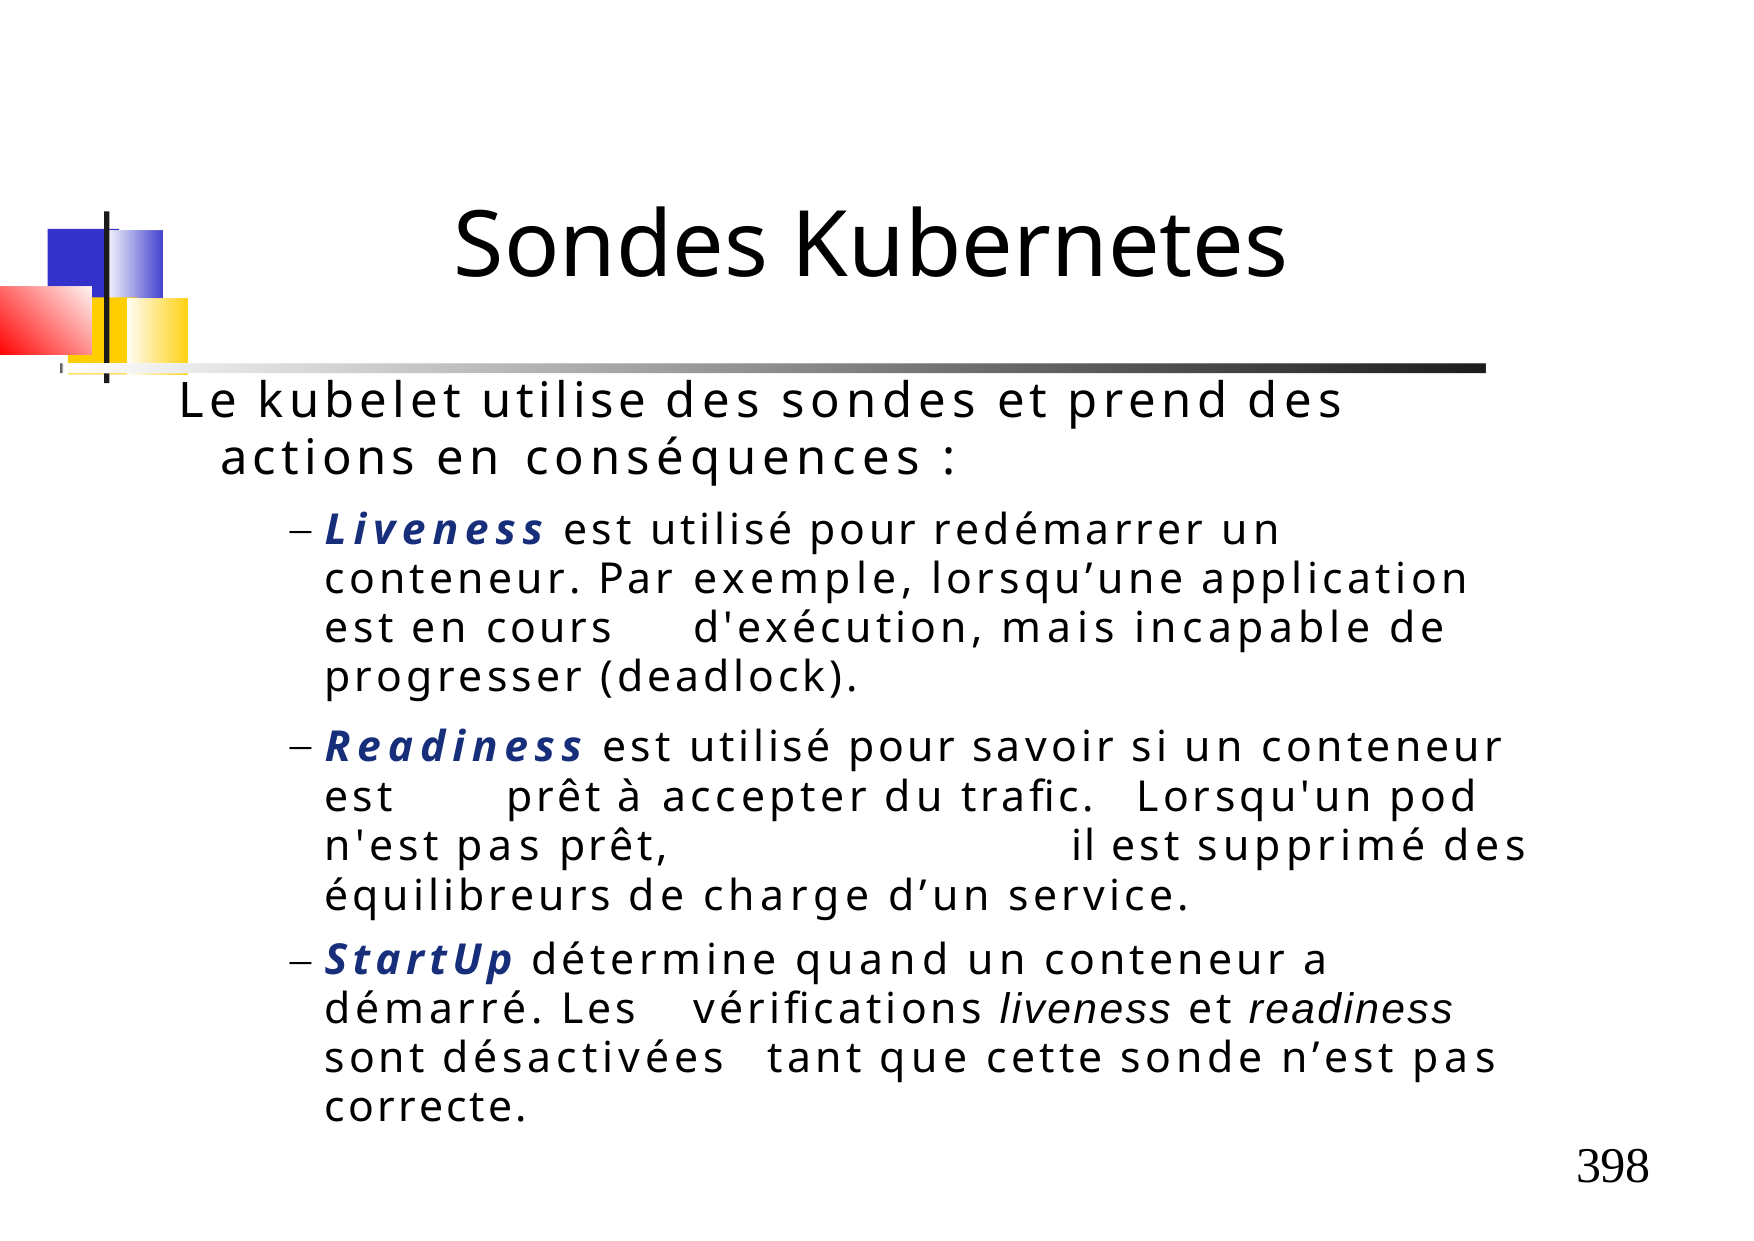

# Sondes Kubernetes
Le kubelet utilise des sondes et prend des actions en conséquences :
Liveness est utilisé pour redémarrer un conteneur. Par 	exemple, lorsqu’une application est en cours 	d'exécution, mais incapable de progresser (deadlock).
Readiness est utilisé pour savoir si un conteneur est 	prêt à accepter du trafic.	Lorsqu'un pod n'est pas prêt, 	il est supprimé des équilibreurs de charge d’un service.
StartUp détermine quand un conteneur a démarré. Les 	vérifications liveness et readiness sont désactivées 	tant que cette sonde n’est pas correcte.
398